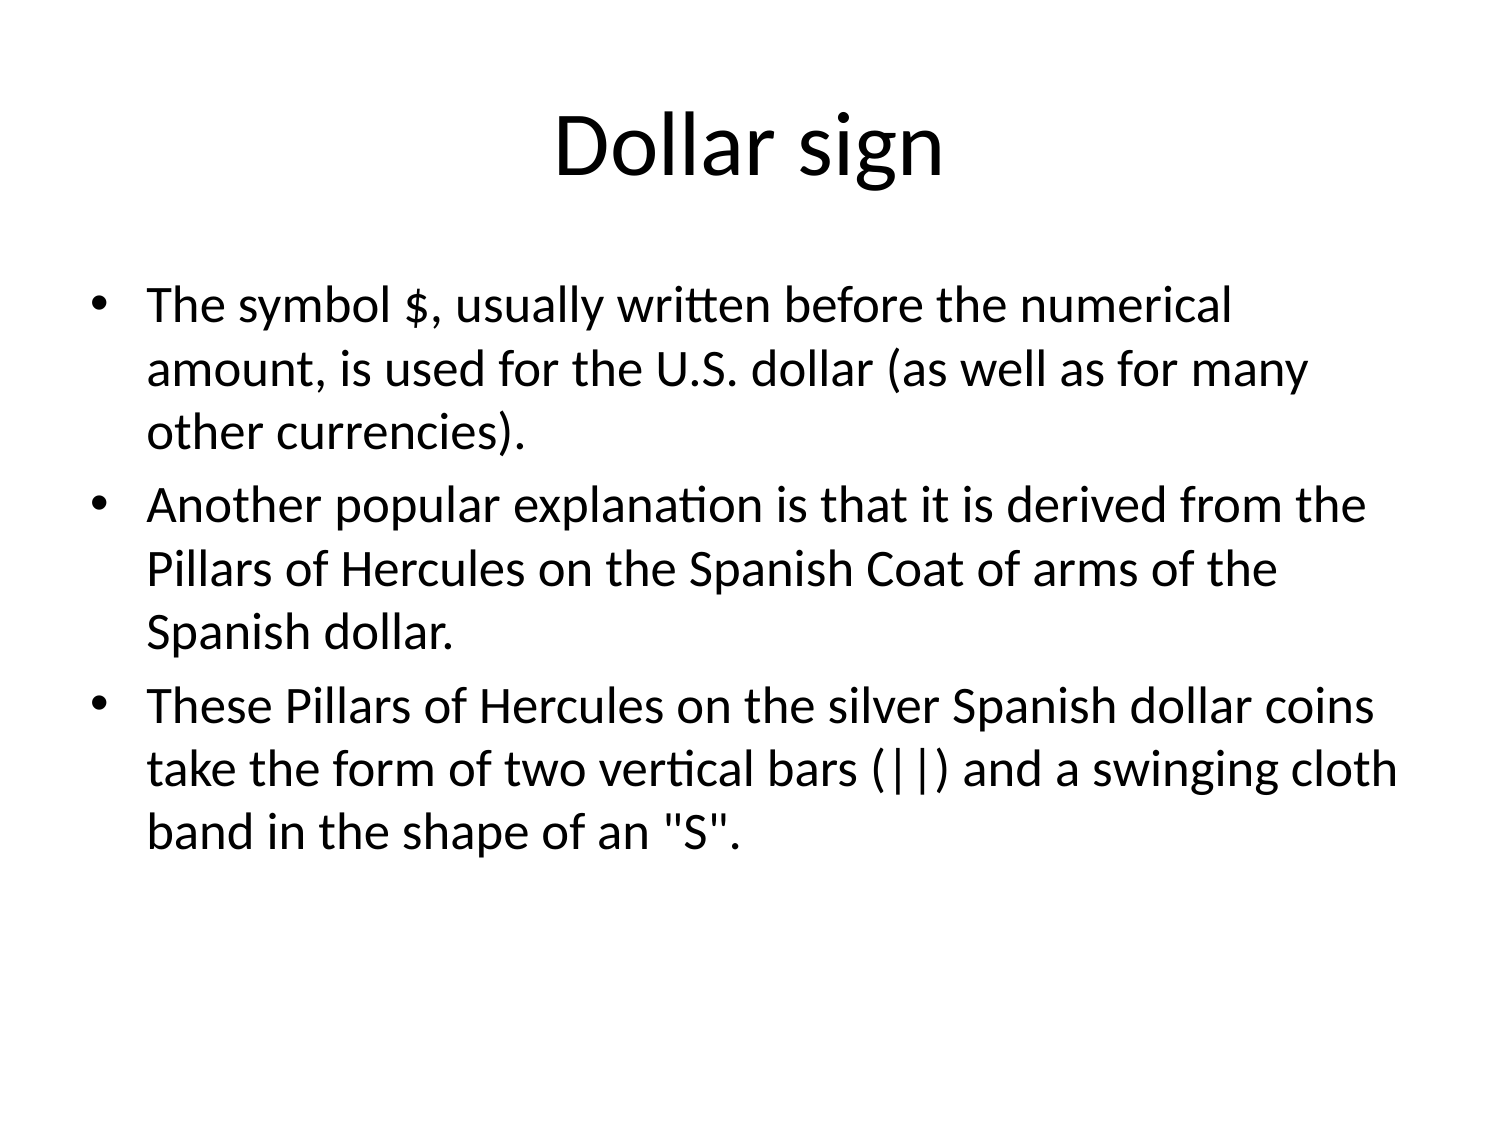

# Dollar sign
The symbol $, usually written before the numerical amount, is used for the U.S. dollar (as well as for many other currencies).
Another popular explanation is that it is derived from the Pillars of Hercules on the Spanish Coat of arms of the Spanish dollar.
These Pillars of Hercules on the silver Spanish dollar coins take the form of two vertical bars (||) and a swinging cloth band in the shape of an "S".